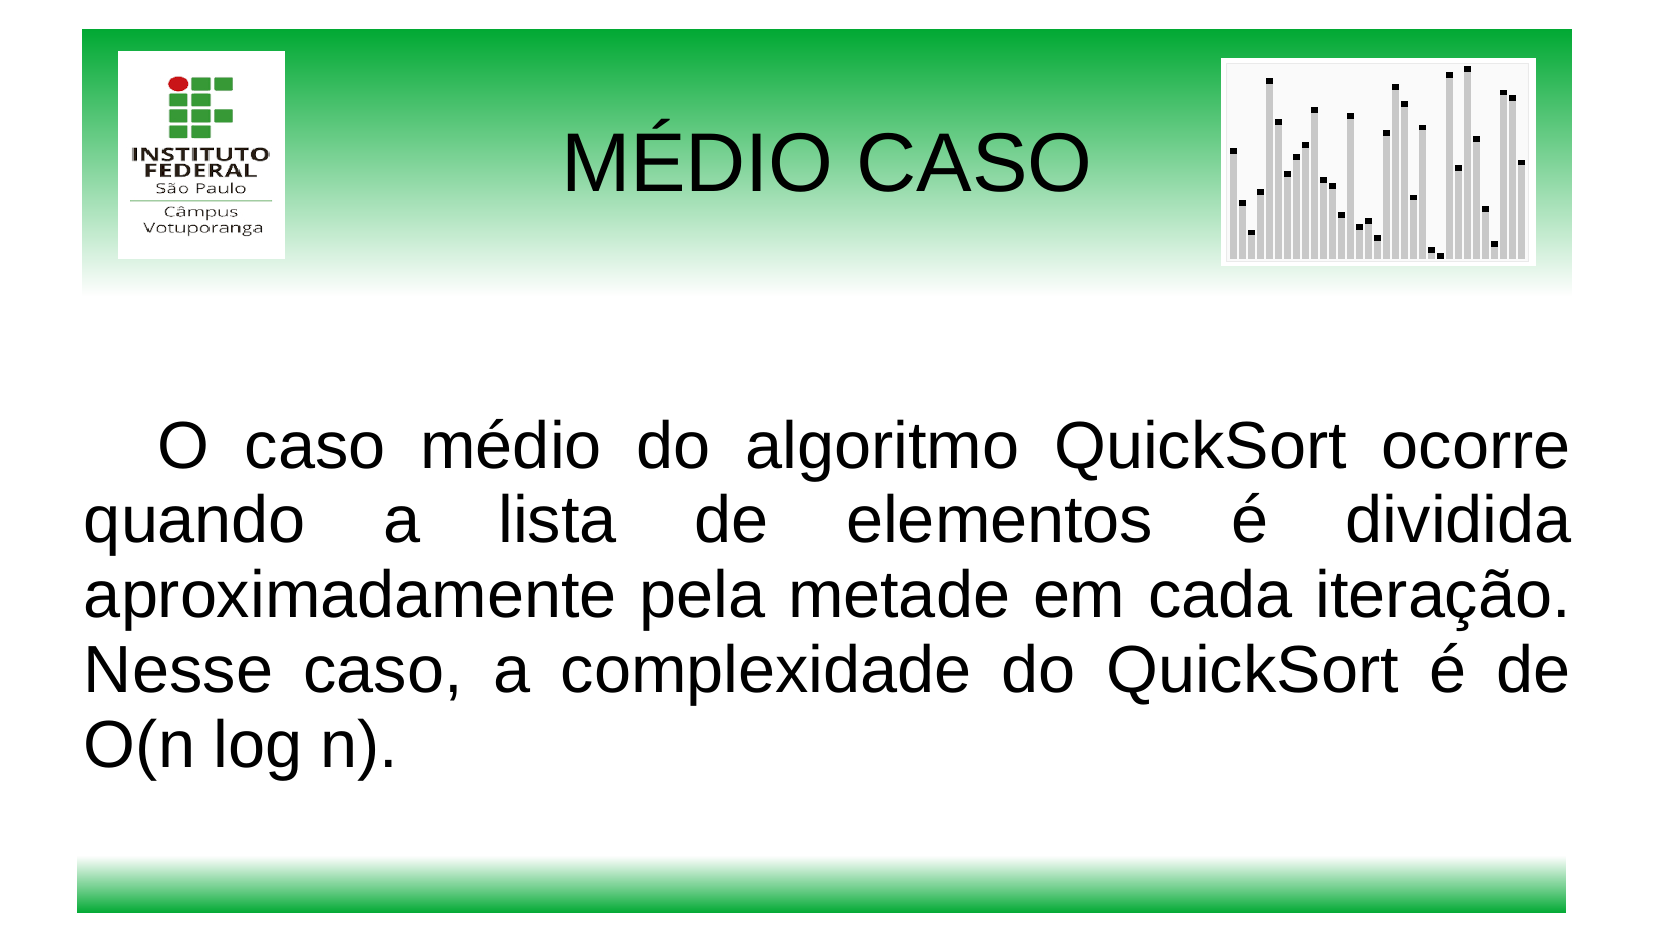

# MÉDIO CASO
	O caso médio do algoritmo QuickSort ocorre quando a lista de elementos é dividida aproximadamente pela metade em cada iteração. Nesse caso, a complexidade do QuickSort é de O(n log n).